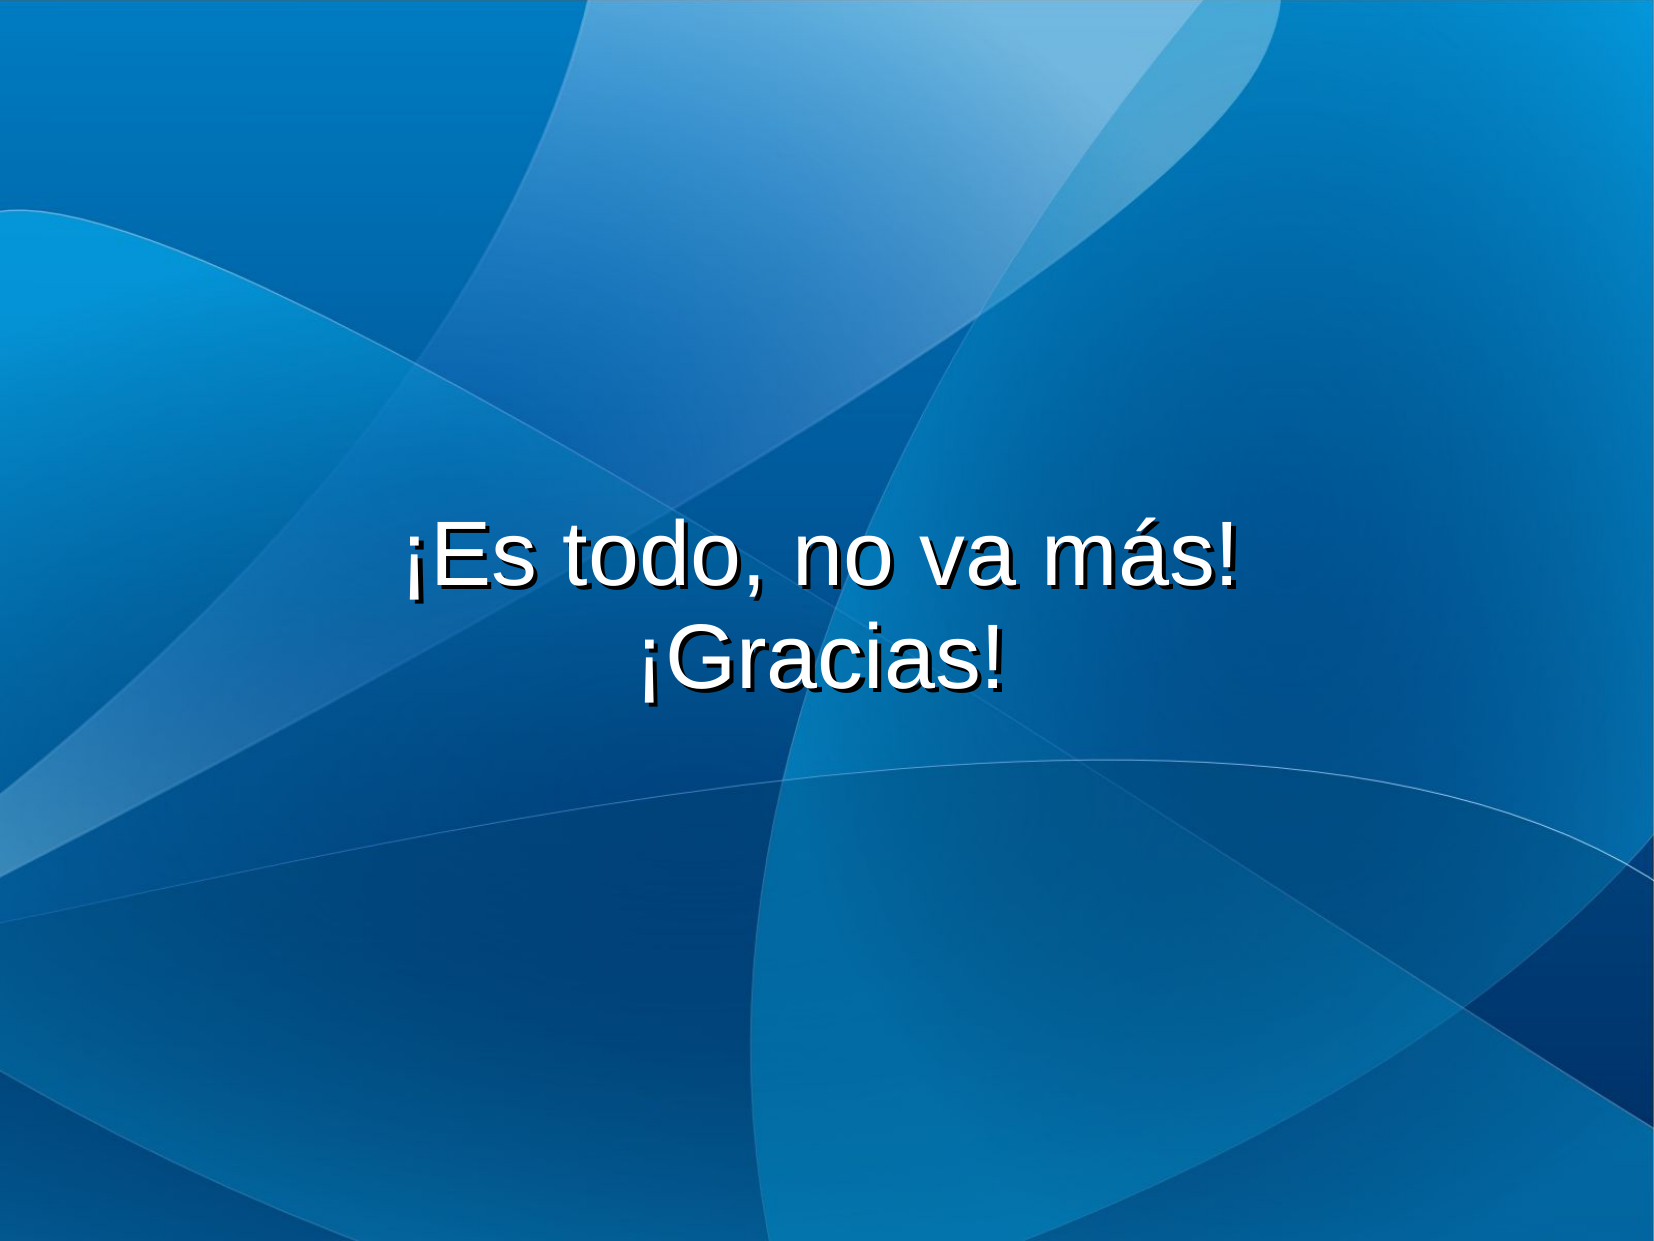

# ¡Es todo, no va más! ¡Gracias!